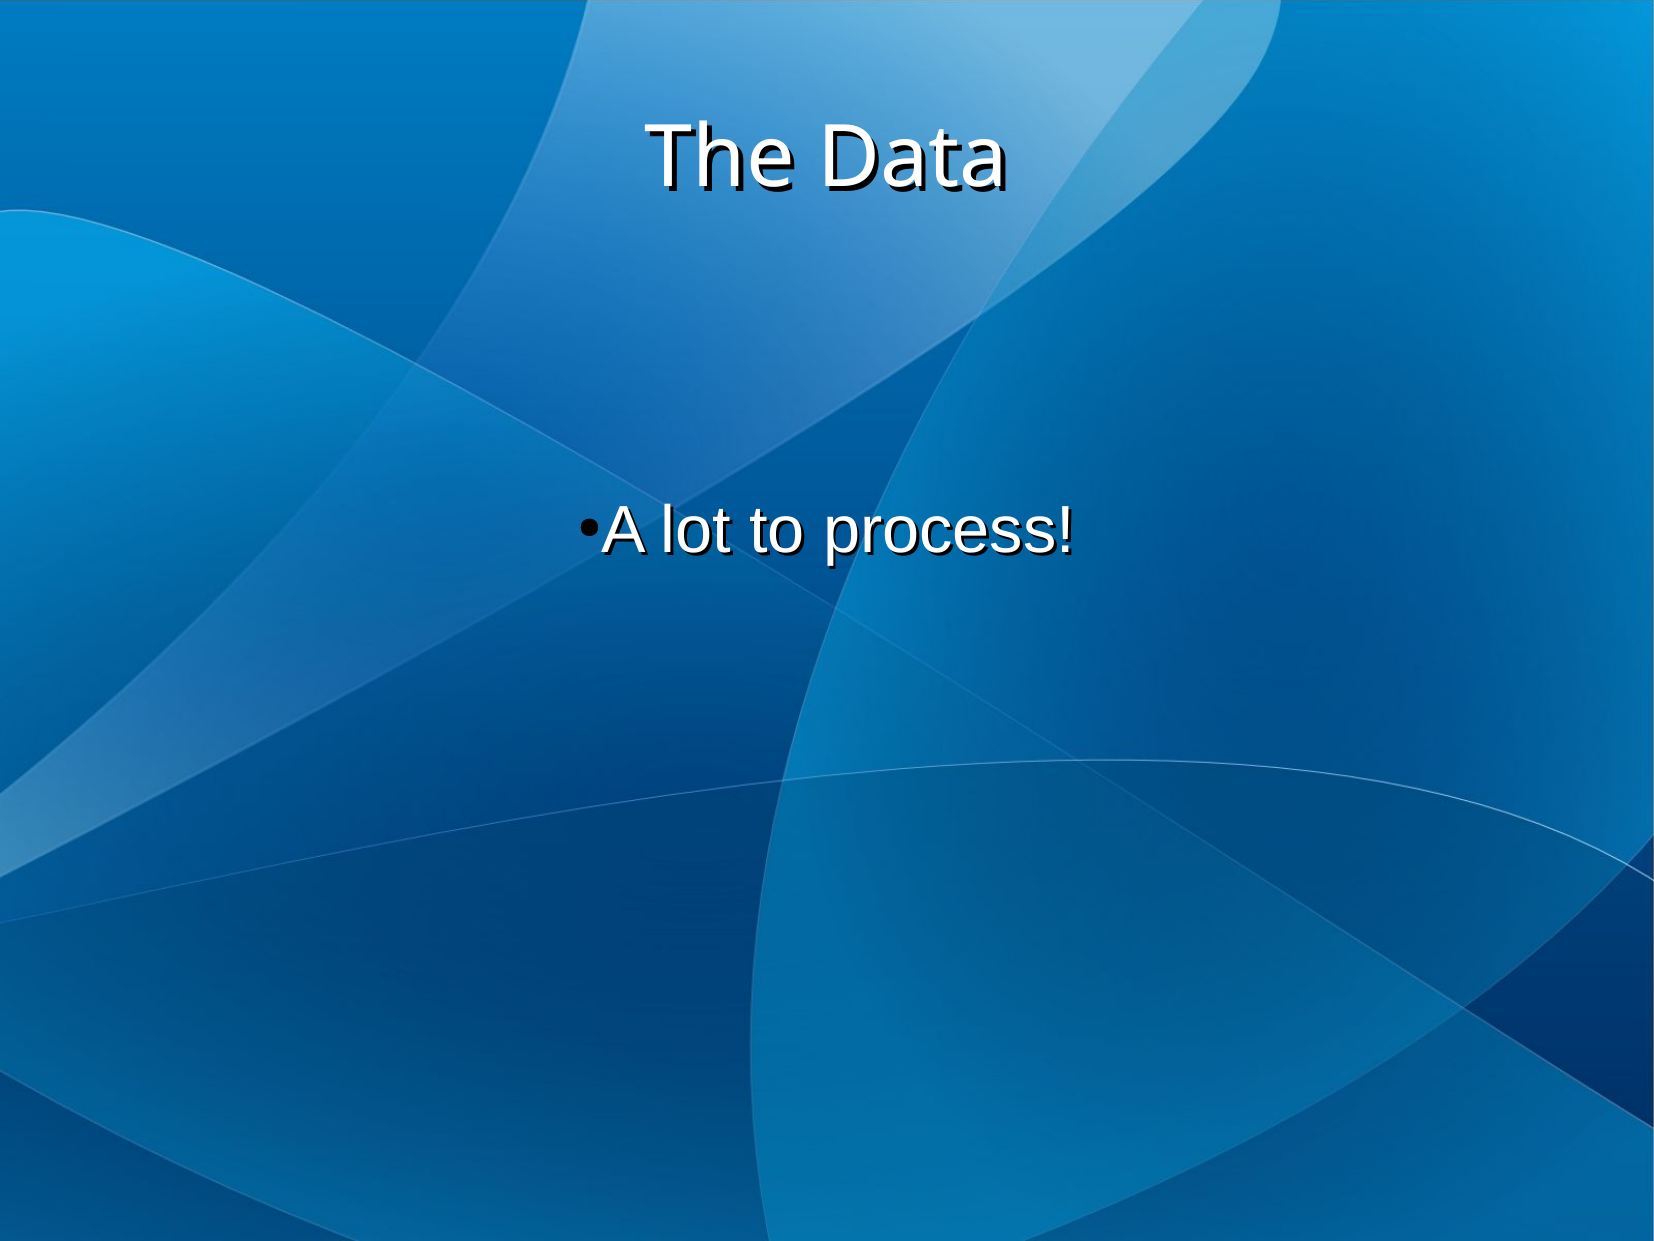

# The Data
A lot to process!